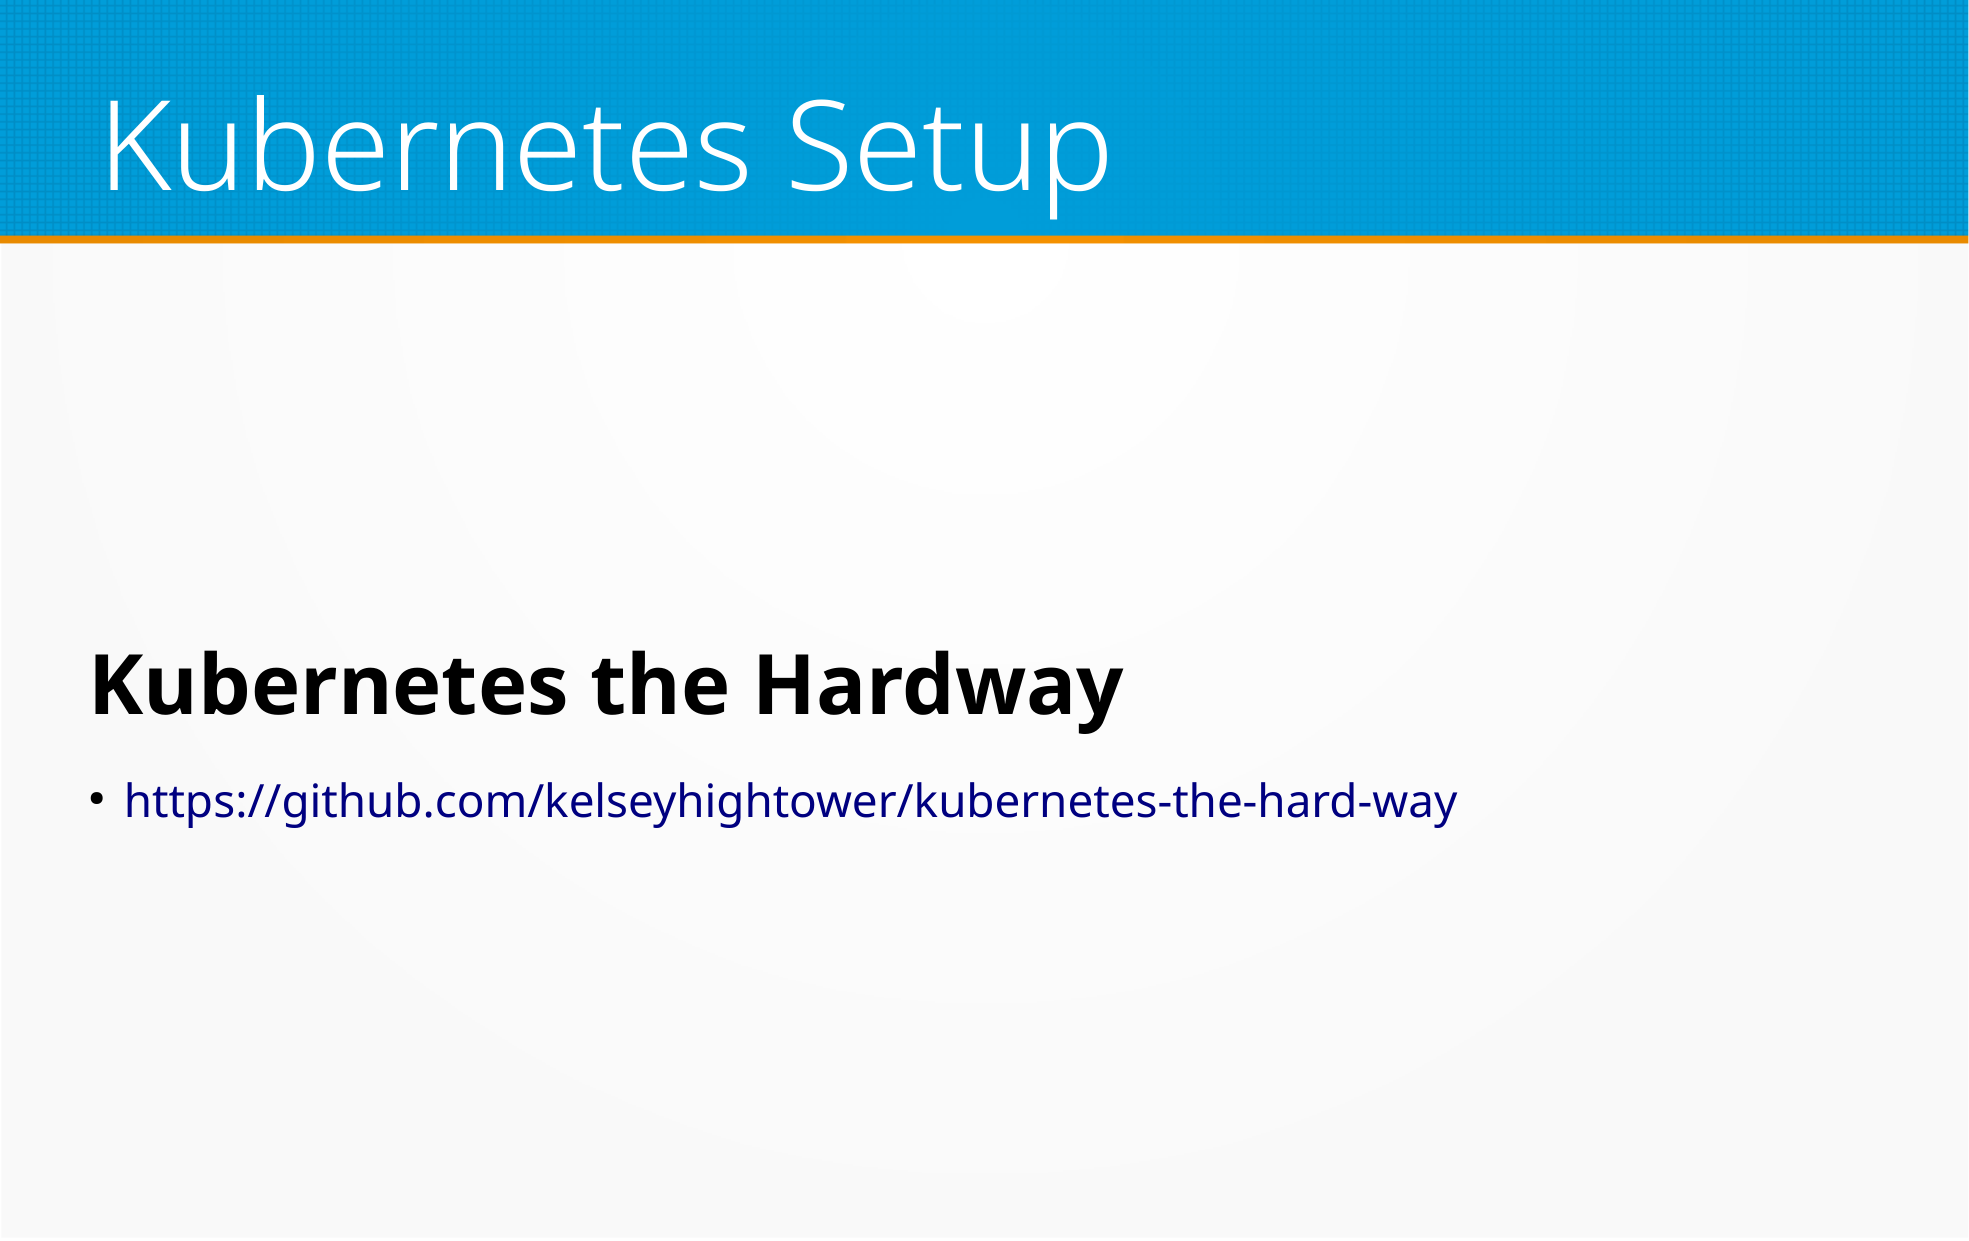

# Kubernetes Setup
Kubernetes the Hardway
https://github.com/kelseyhightower/kubernetes-the-hard-way